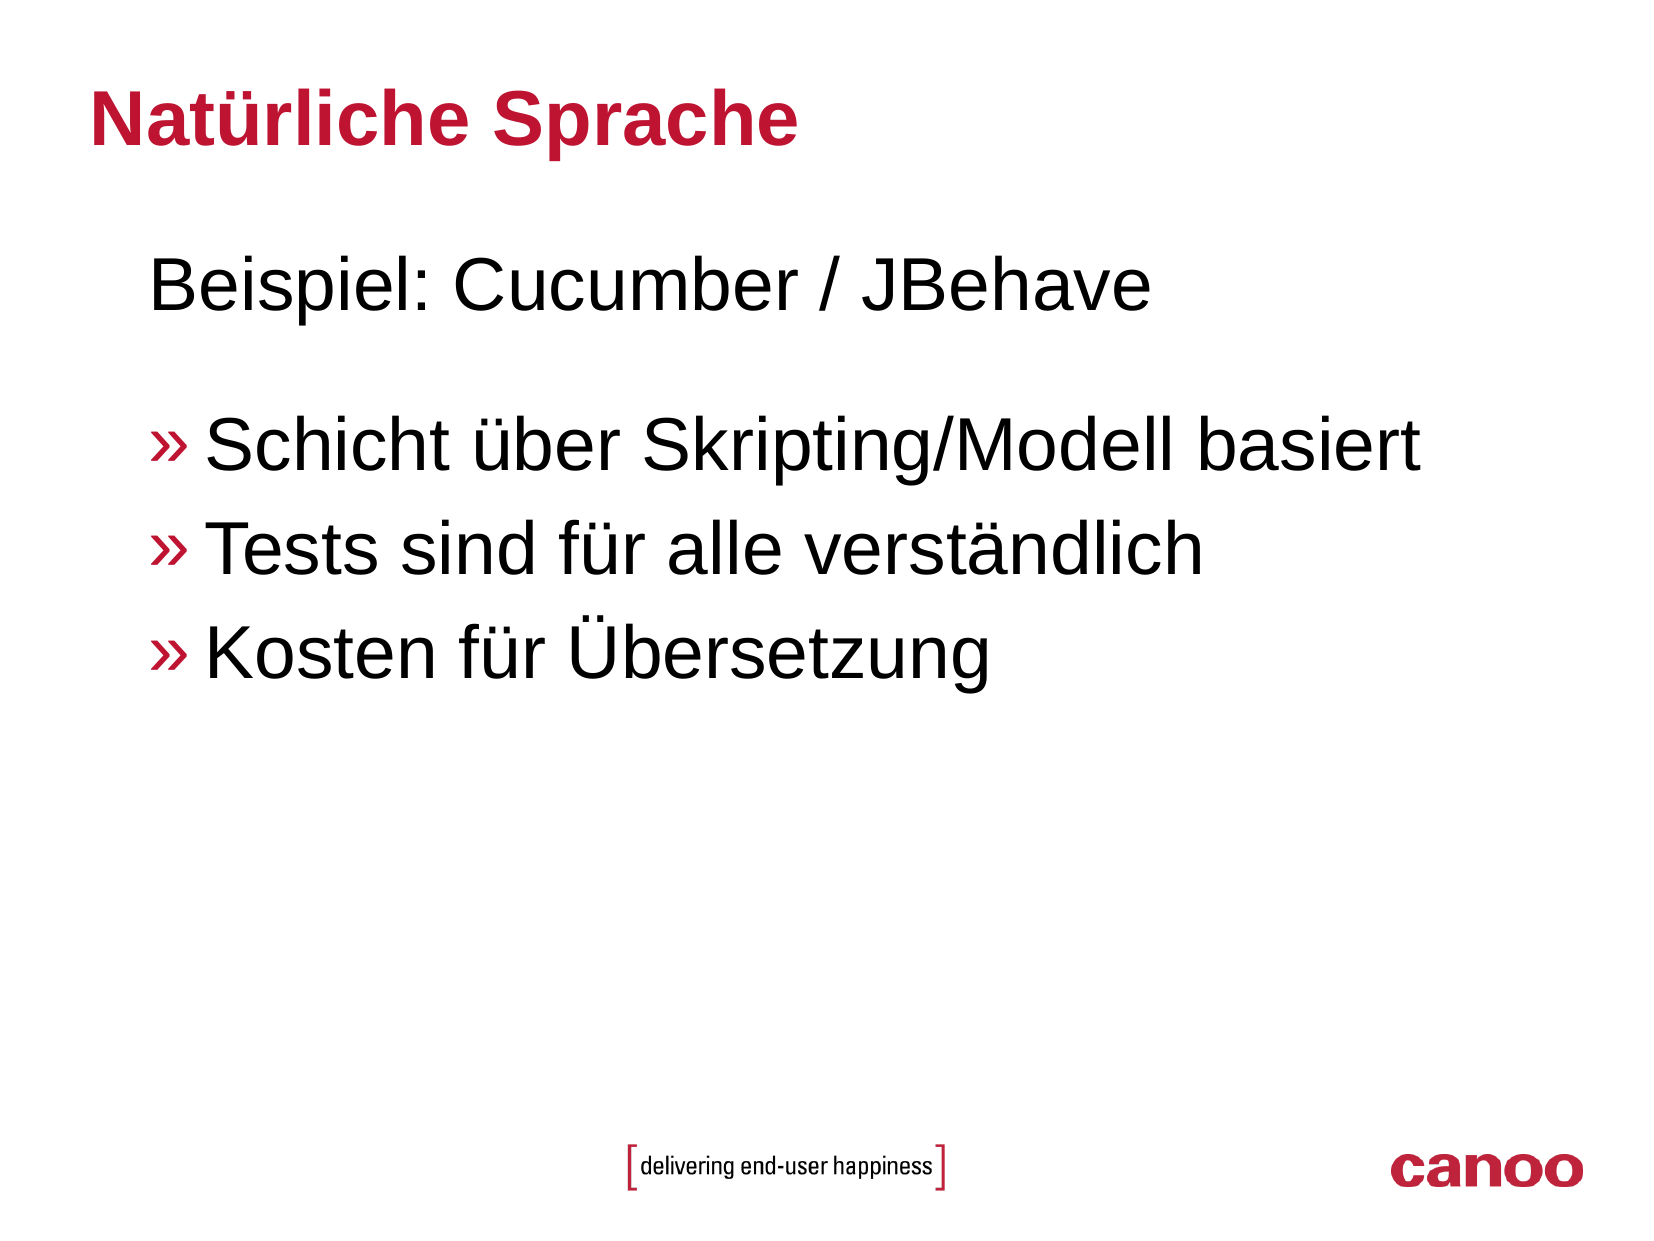

# Natürliche Sprache
Beispiel: Cucumber / JBehave
Schicht über Skripting/Modell basiert
Tests sind für alle verständlich
Kosten für Übersetzung